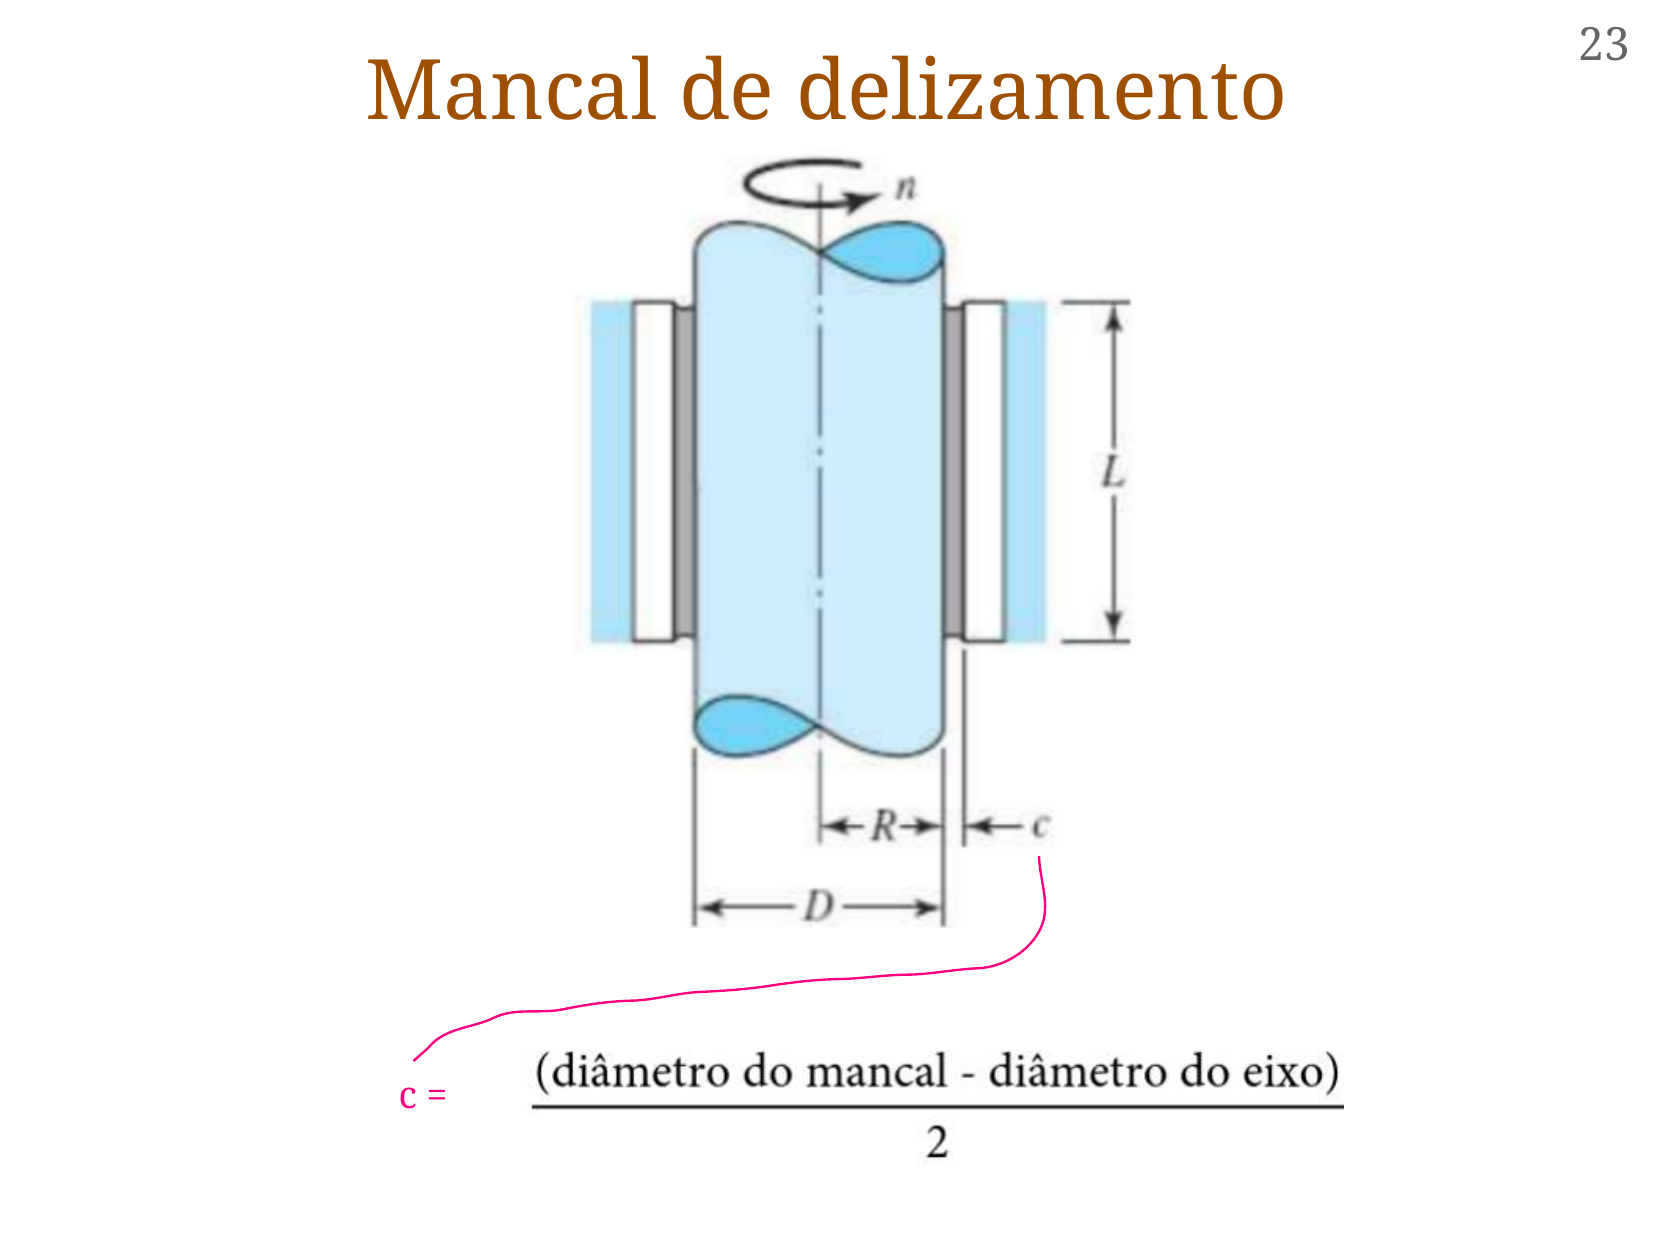

23
# Mancal de delizamento
c =